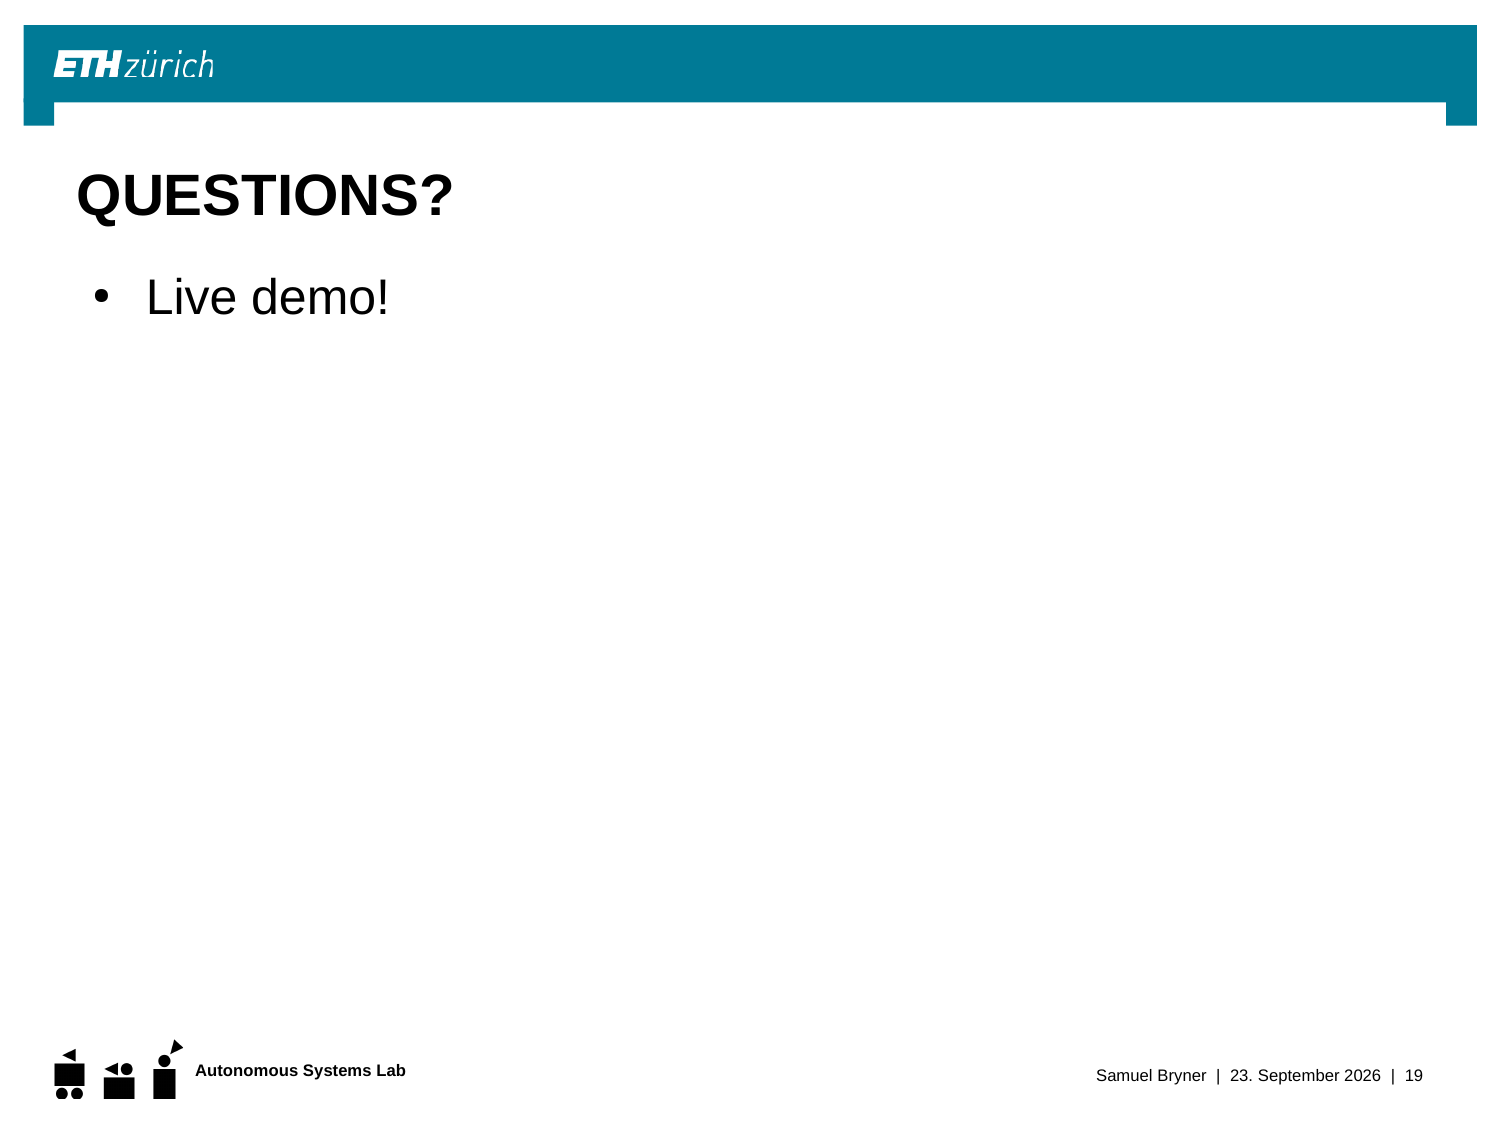

# QUESTIONS?
Live demo!
Samuel Bryner
19